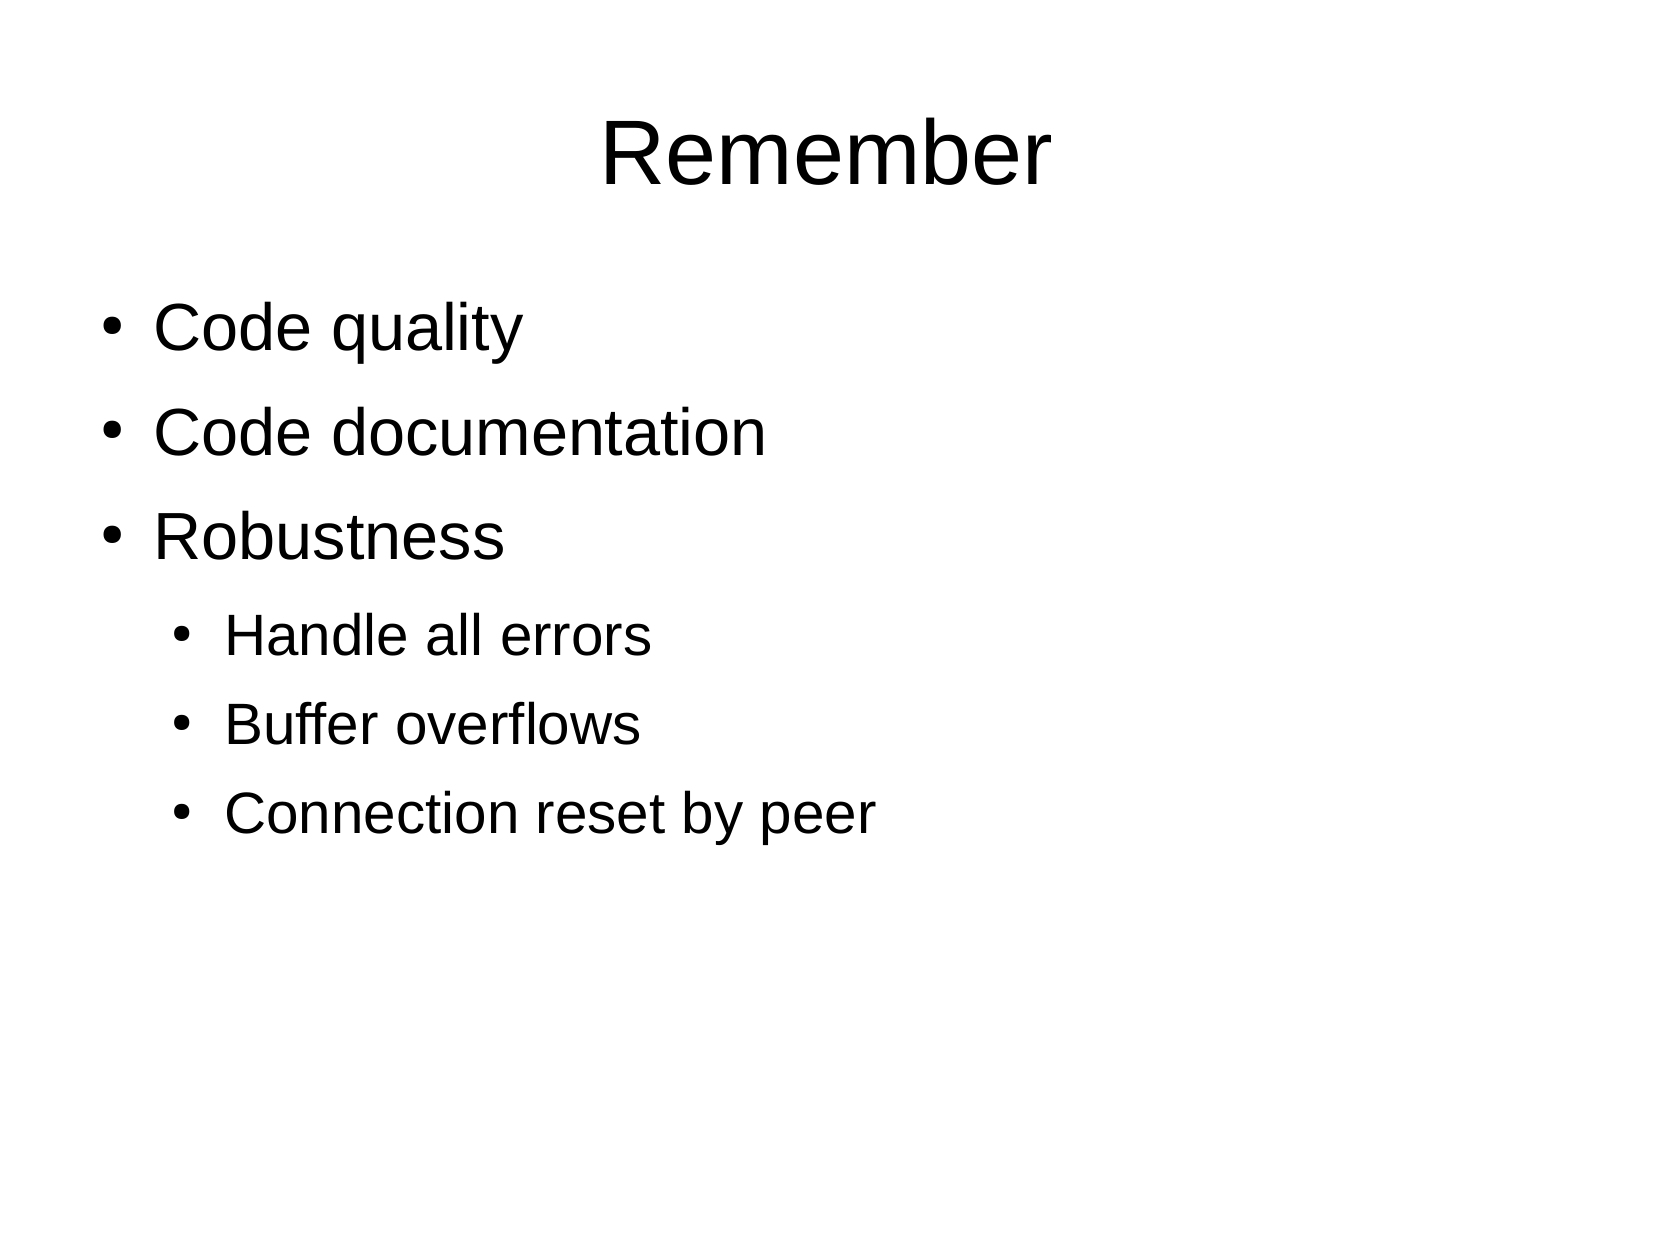

# Remember
Code quality
Code documentation
Robustness
Handle all errors
Buffer overflows
Connection reset by peer